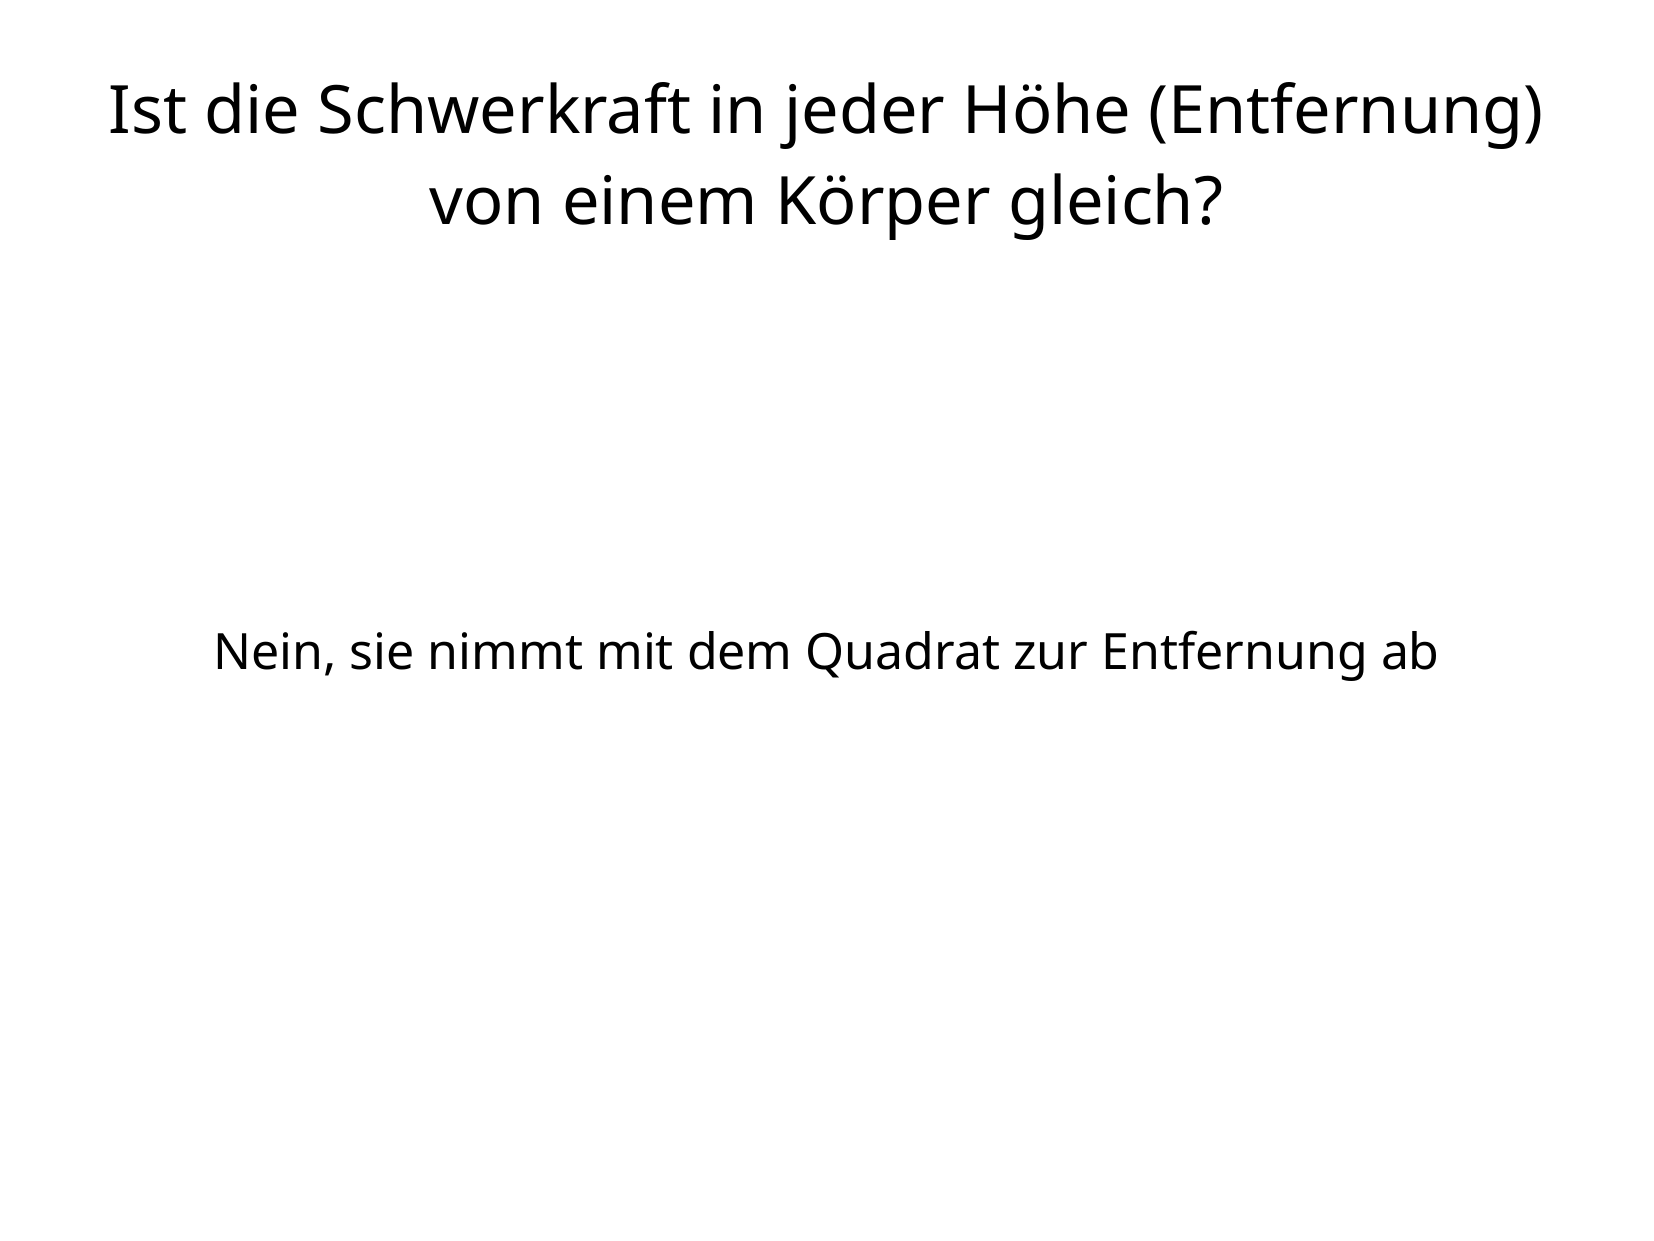

# Ist die Schwerkraft in jeder Höhe (Entfernung) von einem Körper gleich?
Nein, sie nimmt mit dem Quadrat zur Entfernung ab